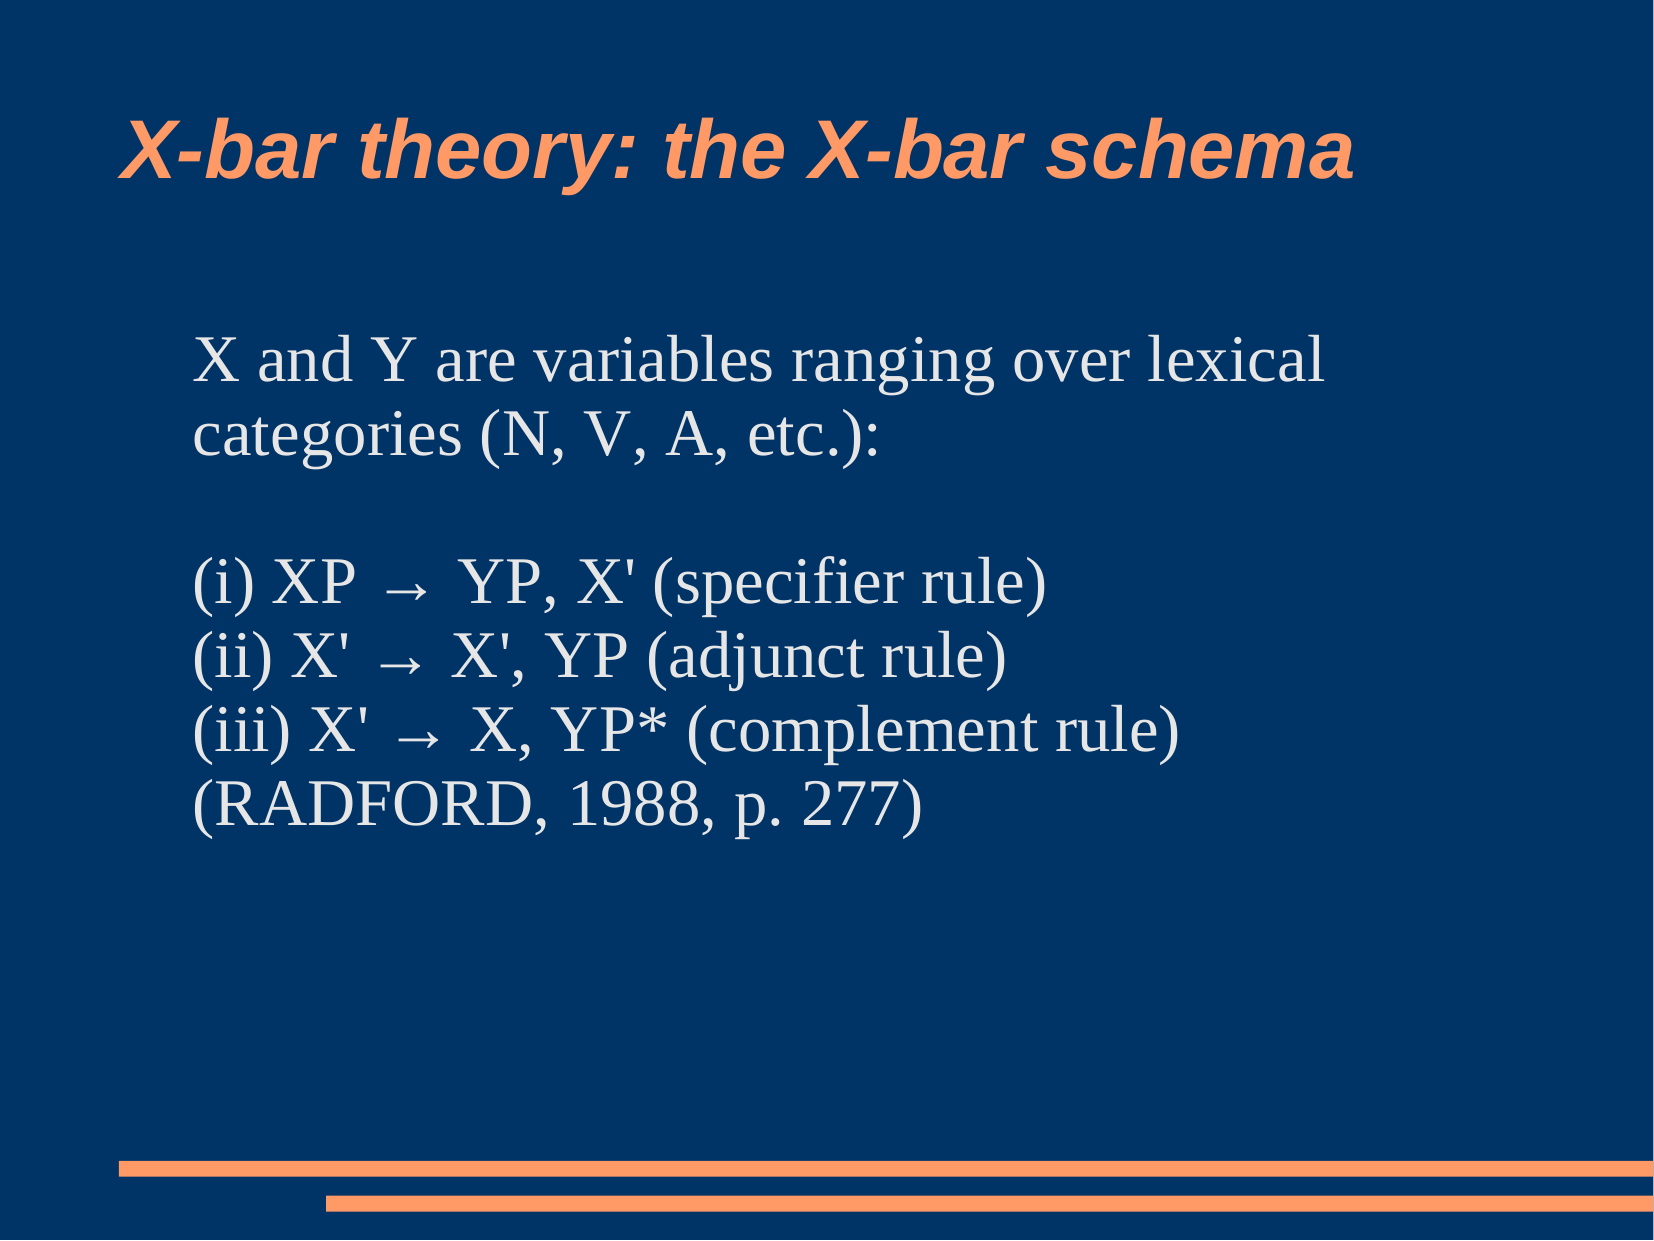

# X-bar theory: the X-bar schema
X and Y are variables ranging over lexical categories (N, V, A, etc.):
(i) XP → YP, X' (specifier rule)
(ii) X' → X', YP (adjunct rule)
(iii) X' → X, YP* (complement rule)
(RADFORD, 1988, p. 277)